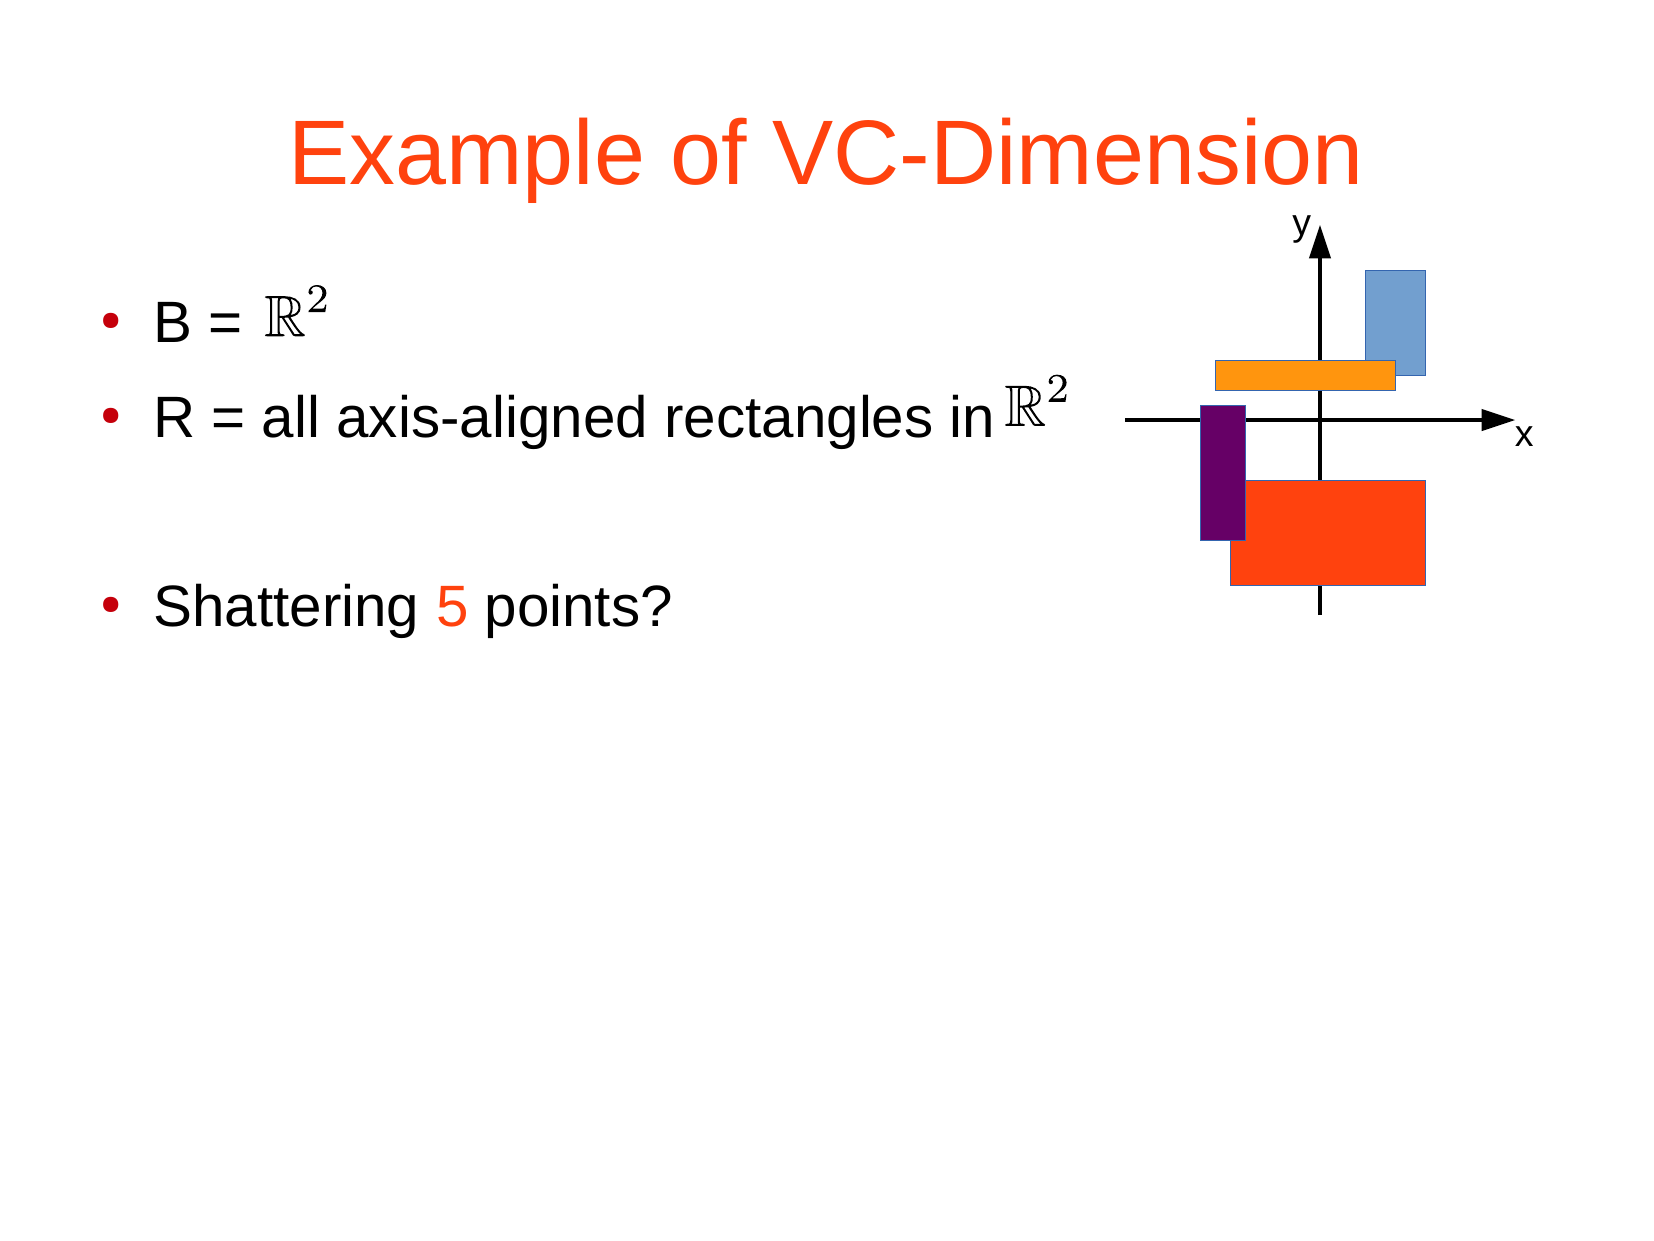

# Example of VC-Dimension
y
B =
R = all axis-aligned rectangles in
Shattering 5 points?
x